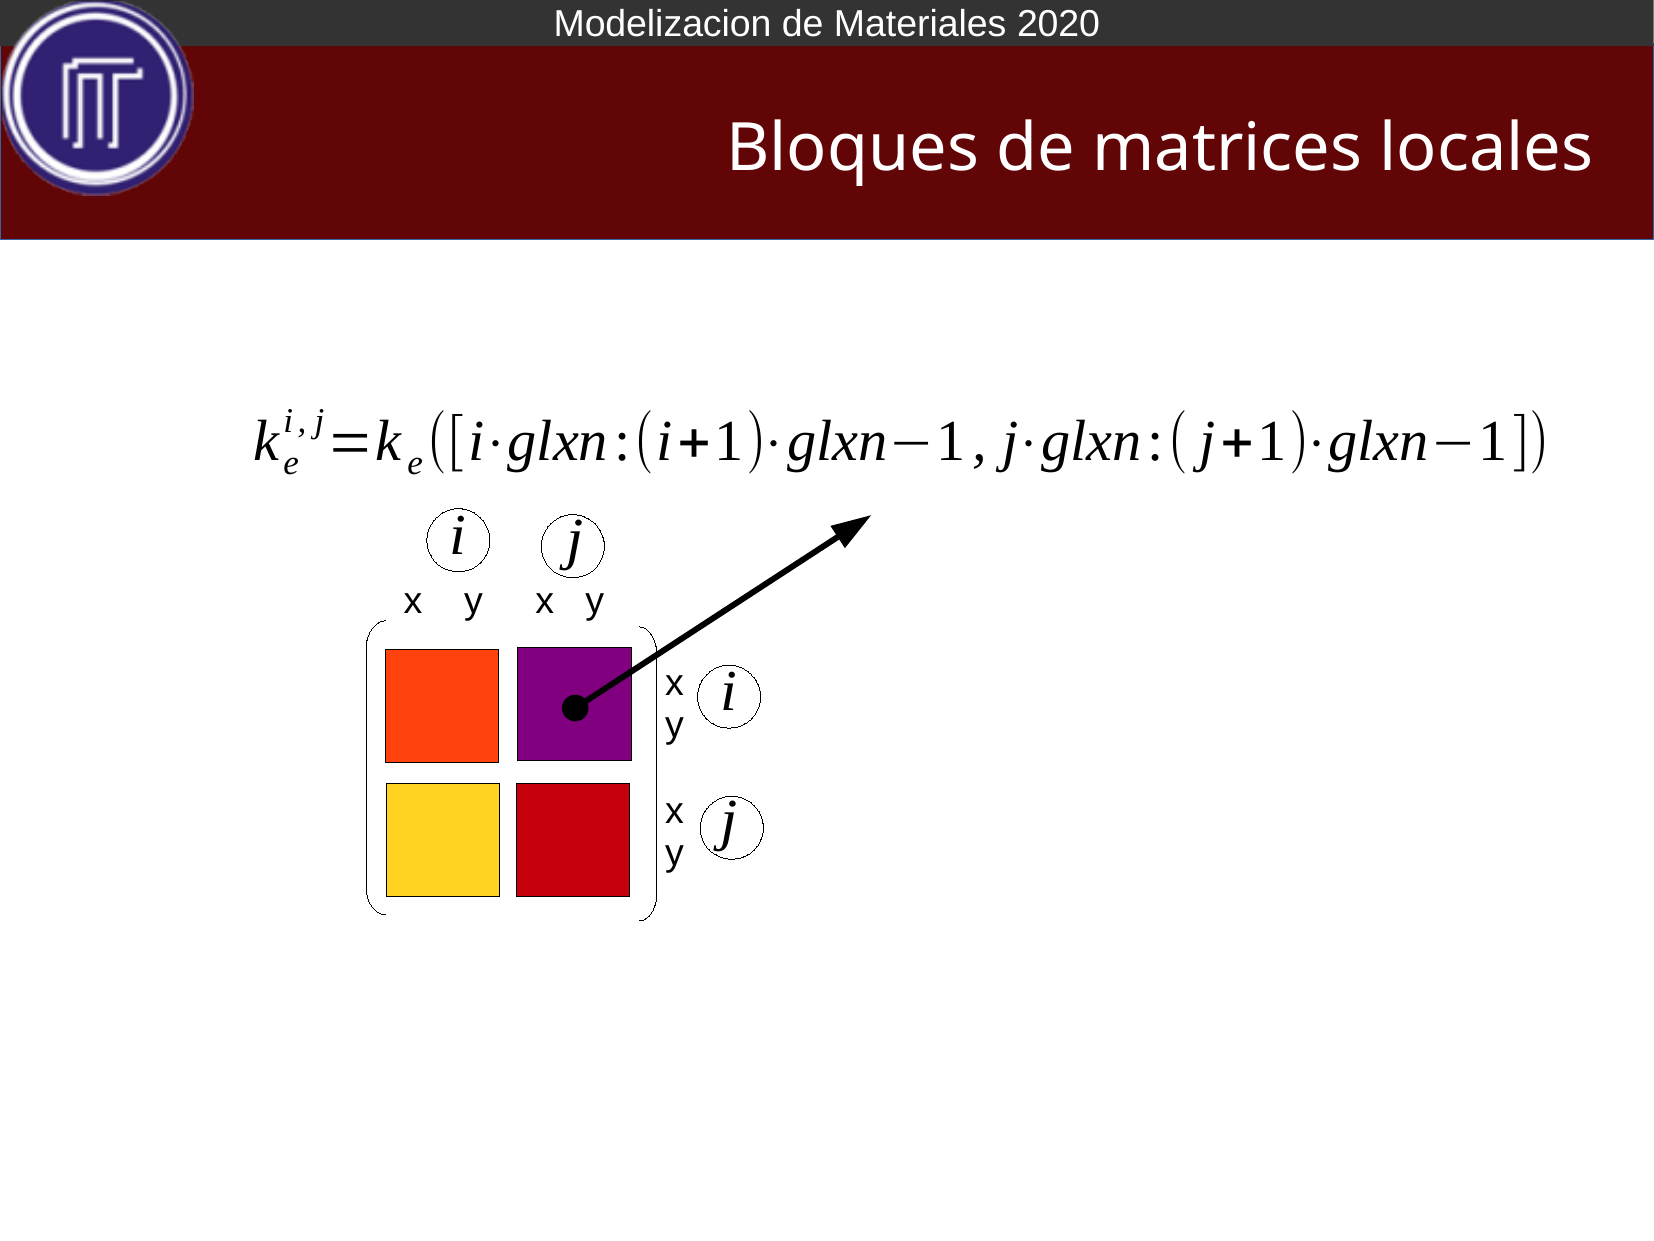

# Bloques de matrices locales
 x y
 x y
 x
 y
 x
 y